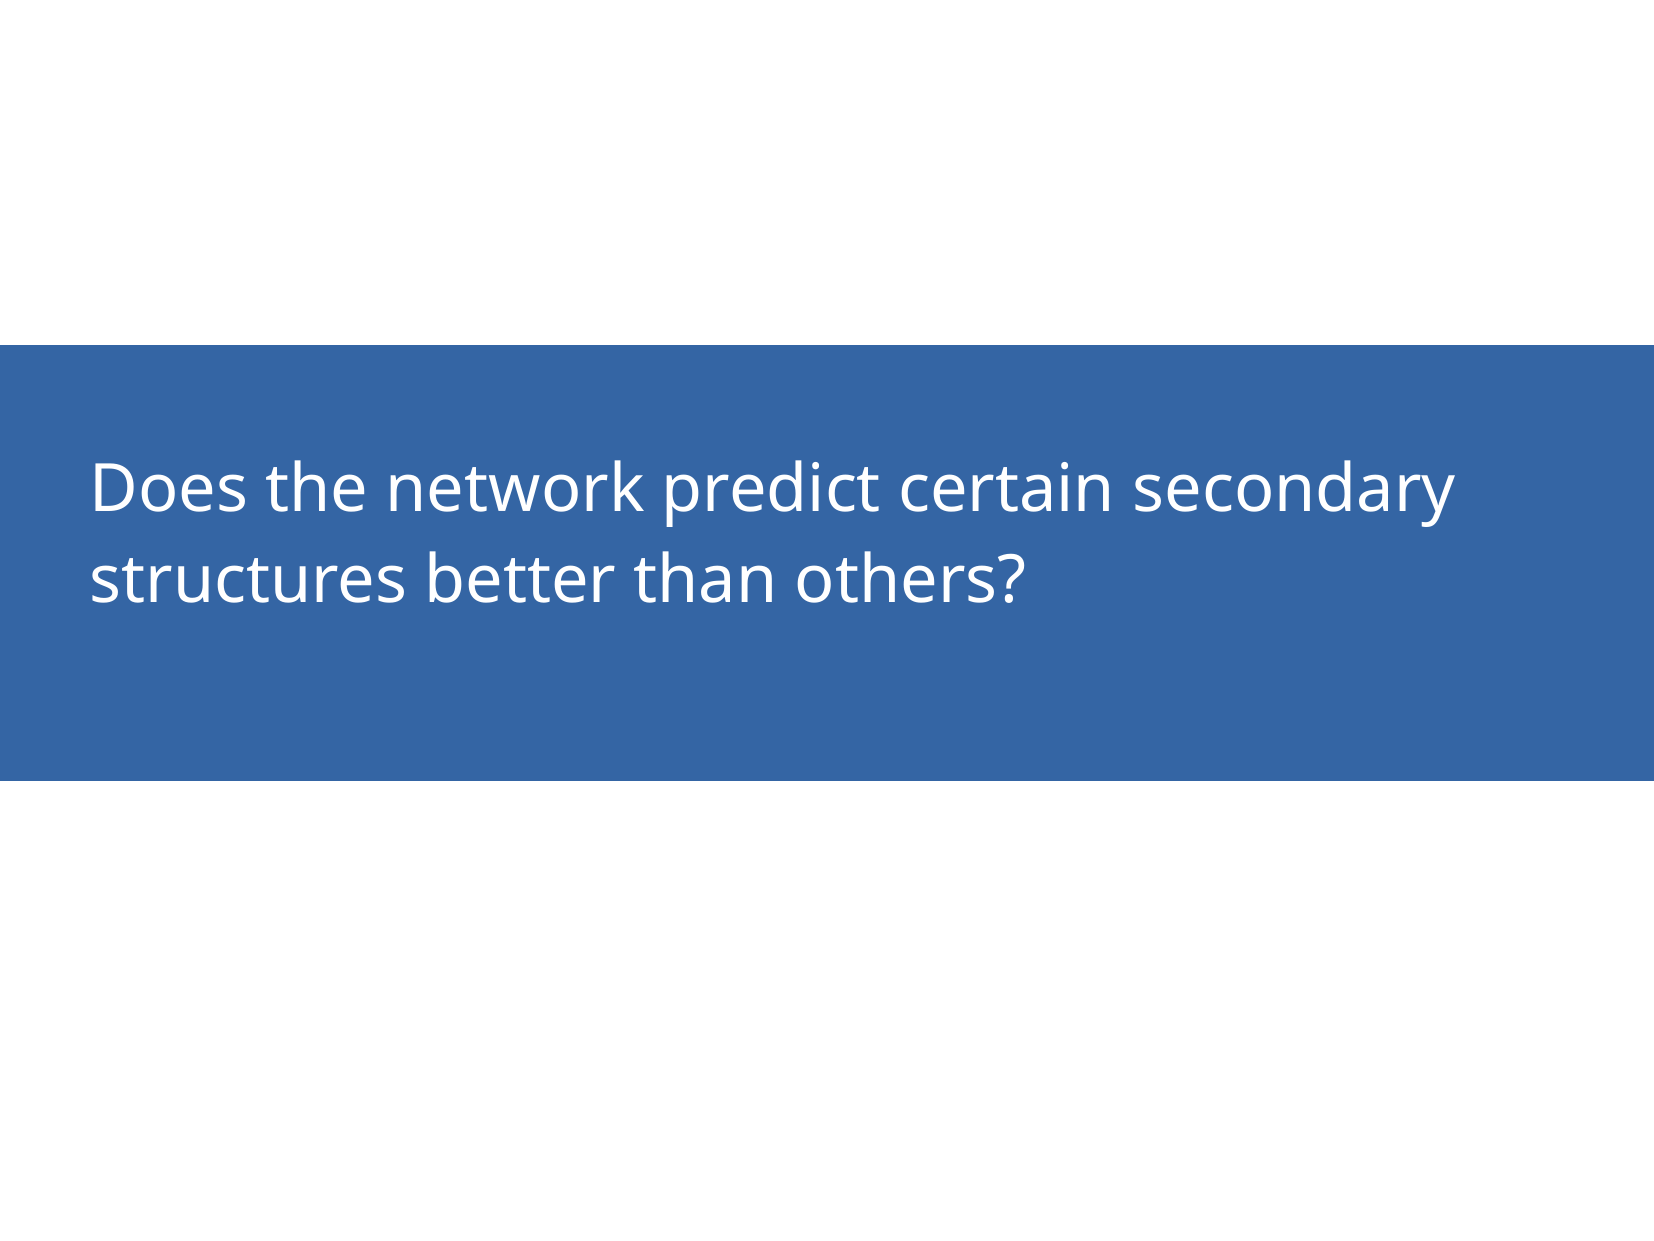

Does the network predict certain secondary structures better than others?